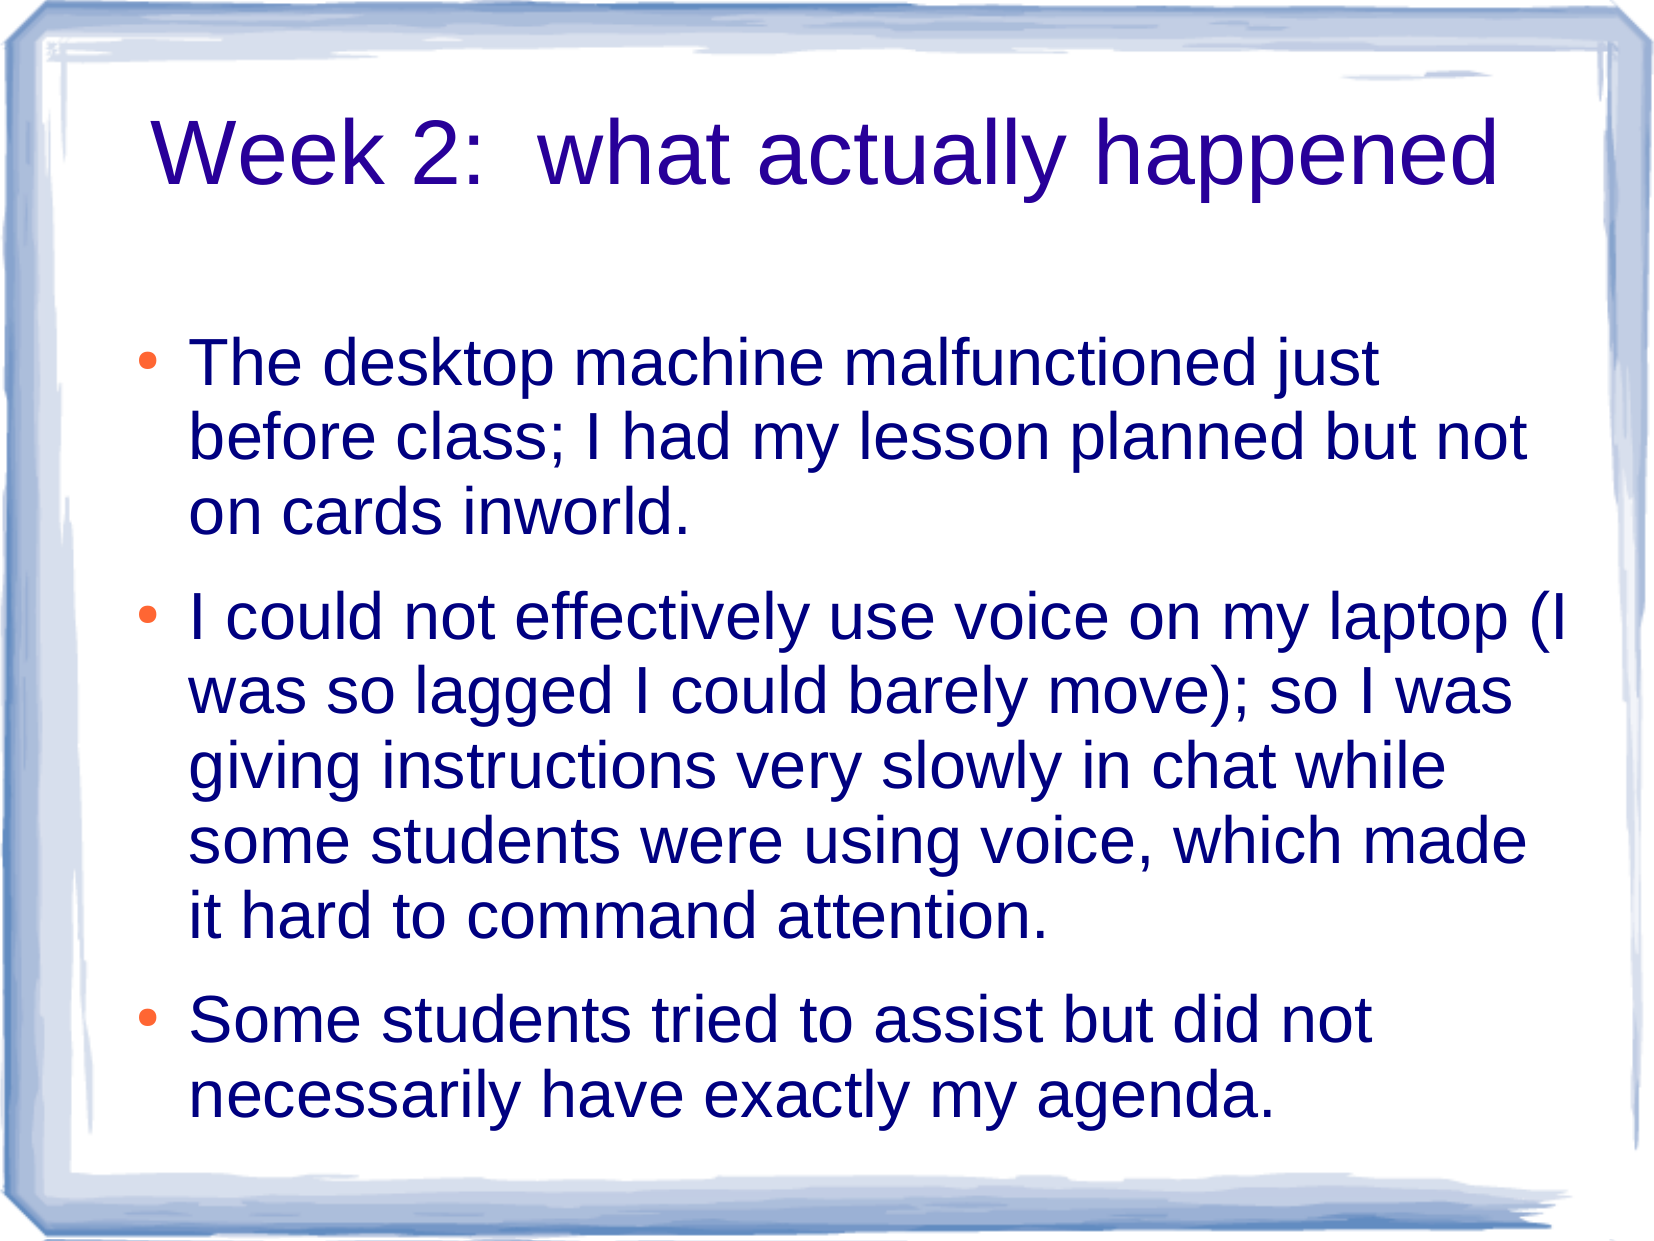

# Week 2: what actually happened
The desktop machine malfunctioned just before class; I had my lesson planned but not on cards inworld.
I could not effectively use voice on my laptop (I was so lagged I could barely move); so I was giving instructions very slowly in chat while some students were using voice, which made it hard to command attention.
Some students tried to assist but did not necessarily have exactly my agenda.